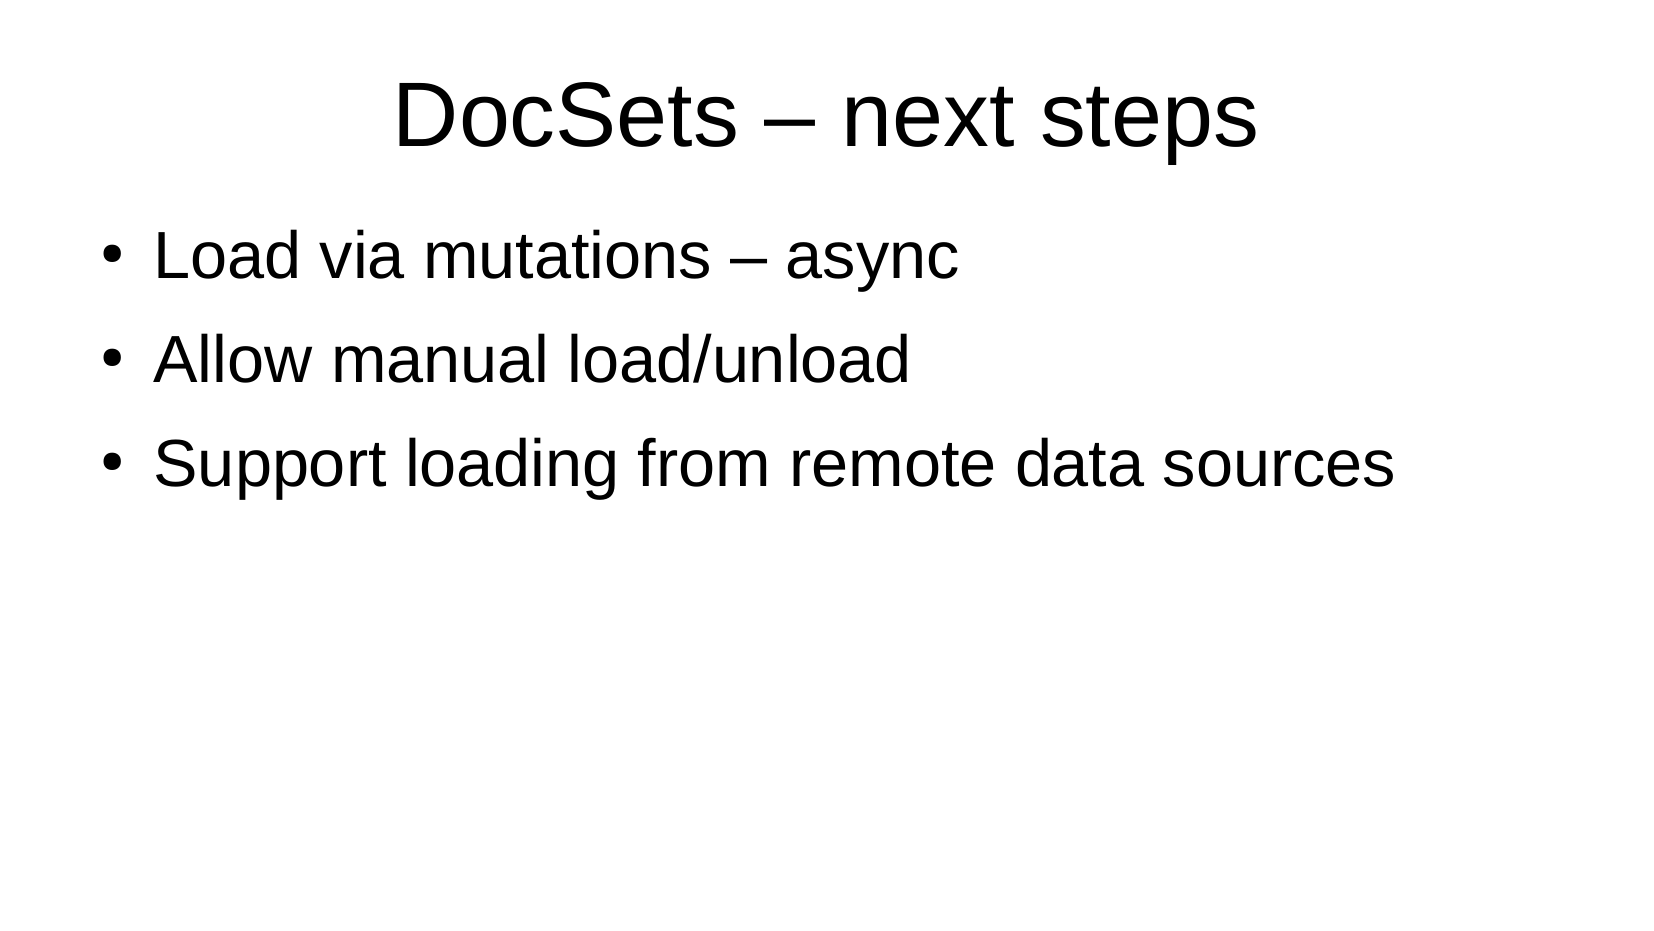

# DocSets – next steps
Load via mutations – async
Allow manual load/unload
Support loading from remote data sources